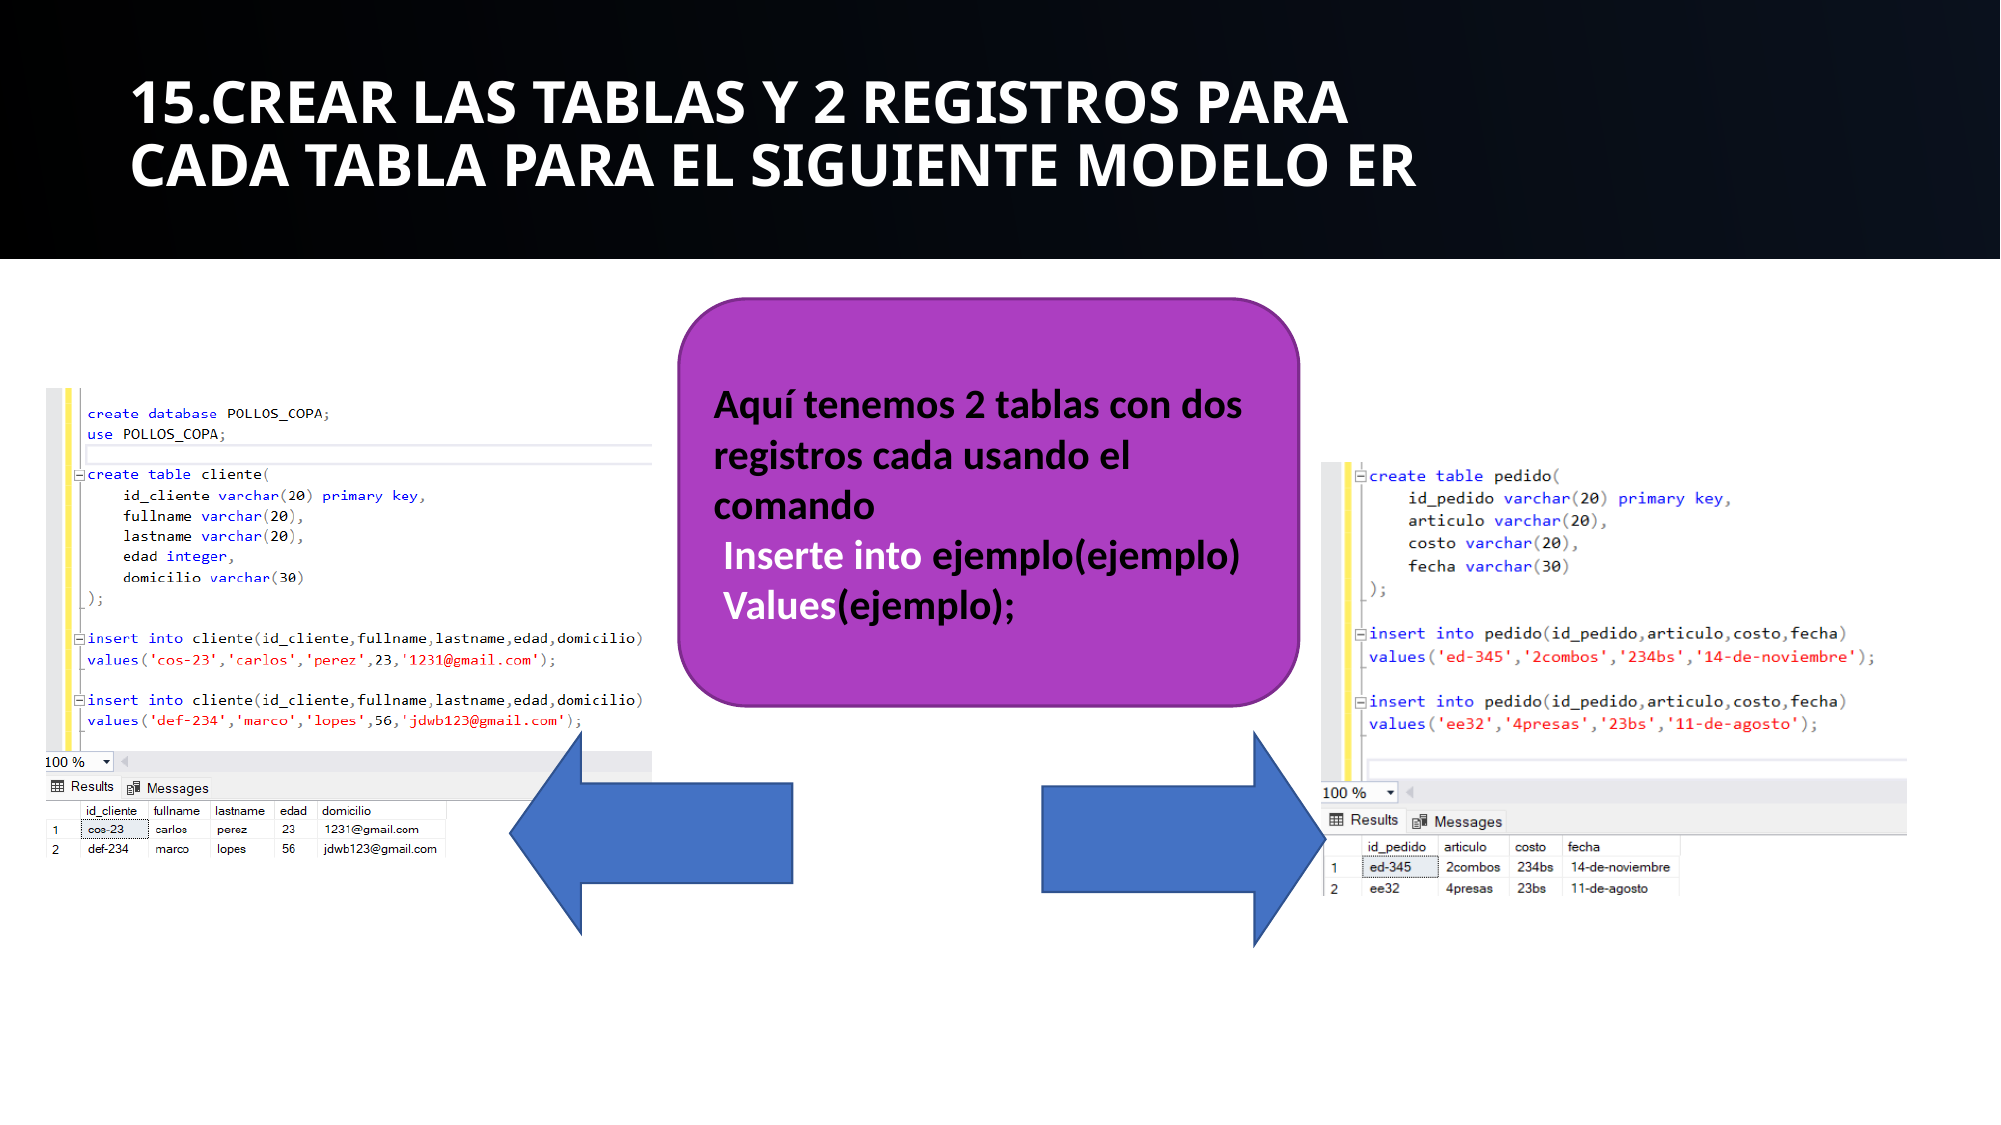

15.CREAR LAS TABLAS Y 2 REGISTROS PARA CADA TABLA PARA EL SIGUIENTE MODELO ER
Aquí tenemos 2 tablas con dos registros cada usando el comando
 Inserte into ejemplo(ejemplo)
 Values(ejemplo);